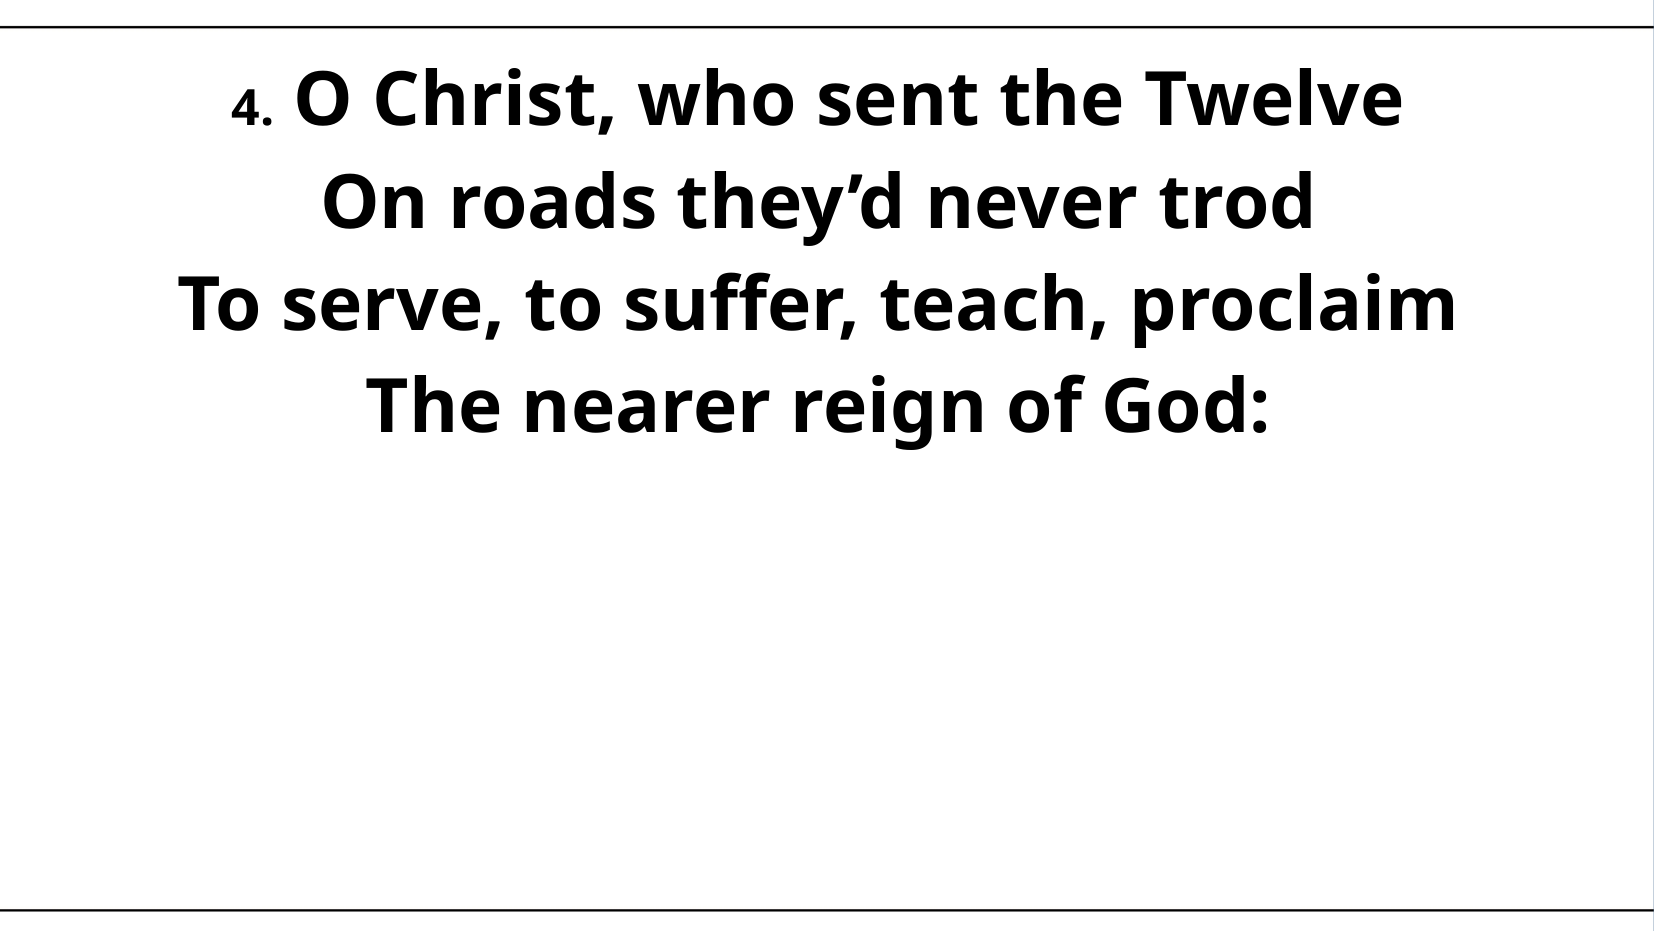

4. O Christ, who sent the Twelve
On roads they’d never trod
To serve, to suffer, teach, proclaim
The nearer reign of God: